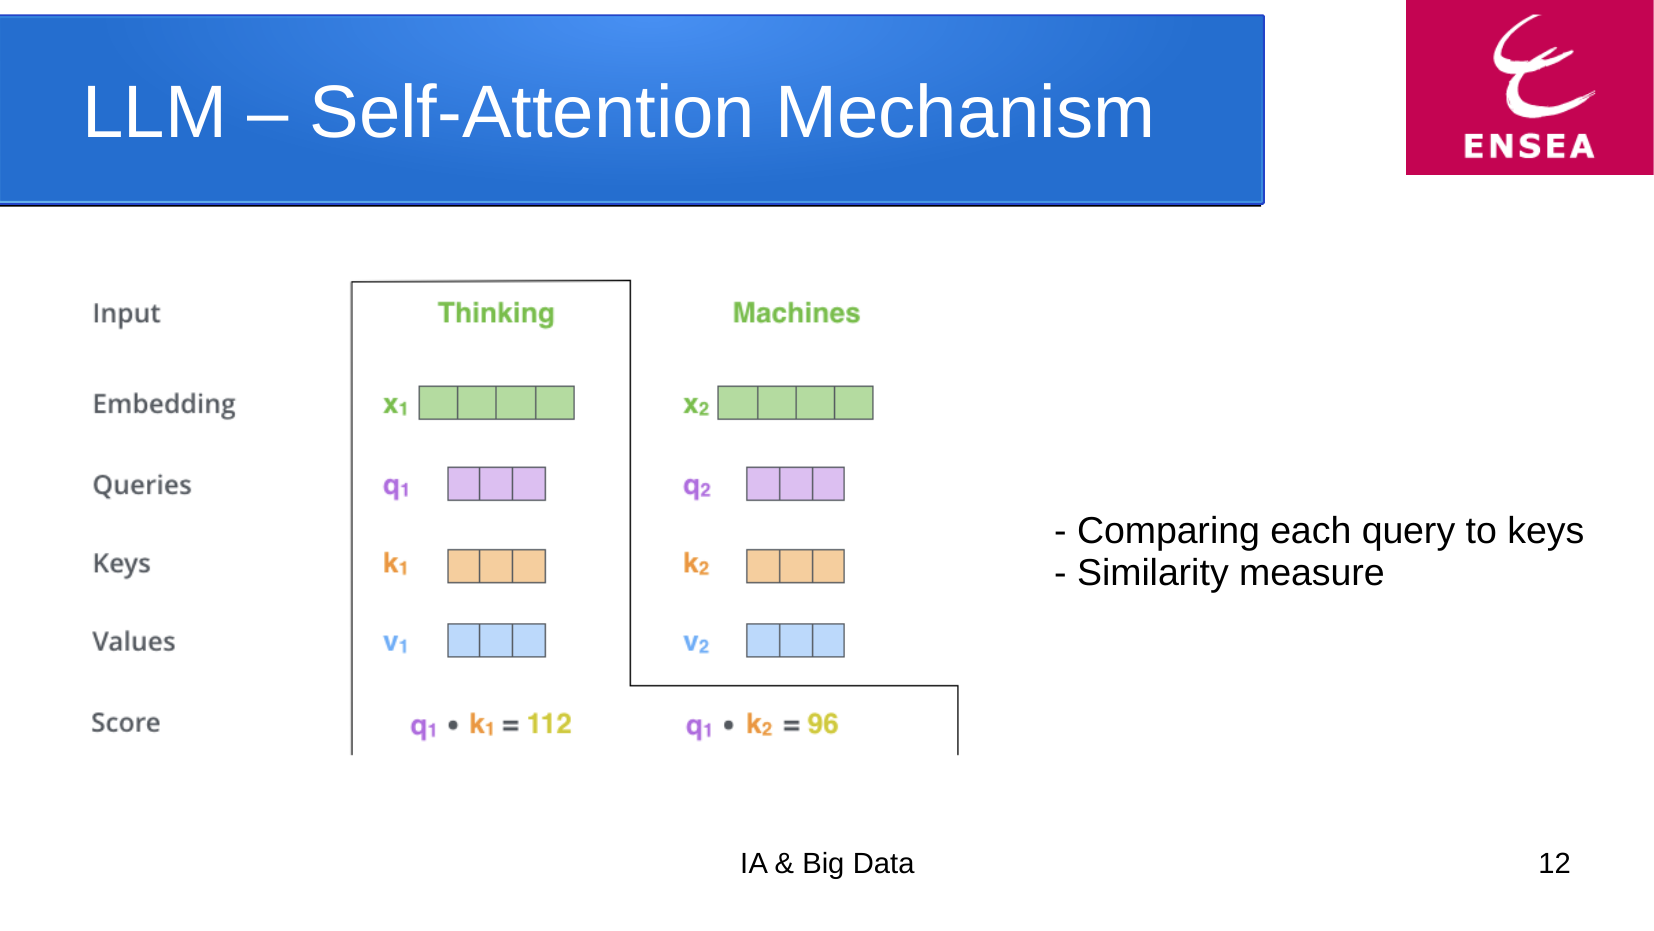

# LLM – Self-Attention Mechanism
- Comparing each query to keys
- Similarity measure
IA & Big Data
12